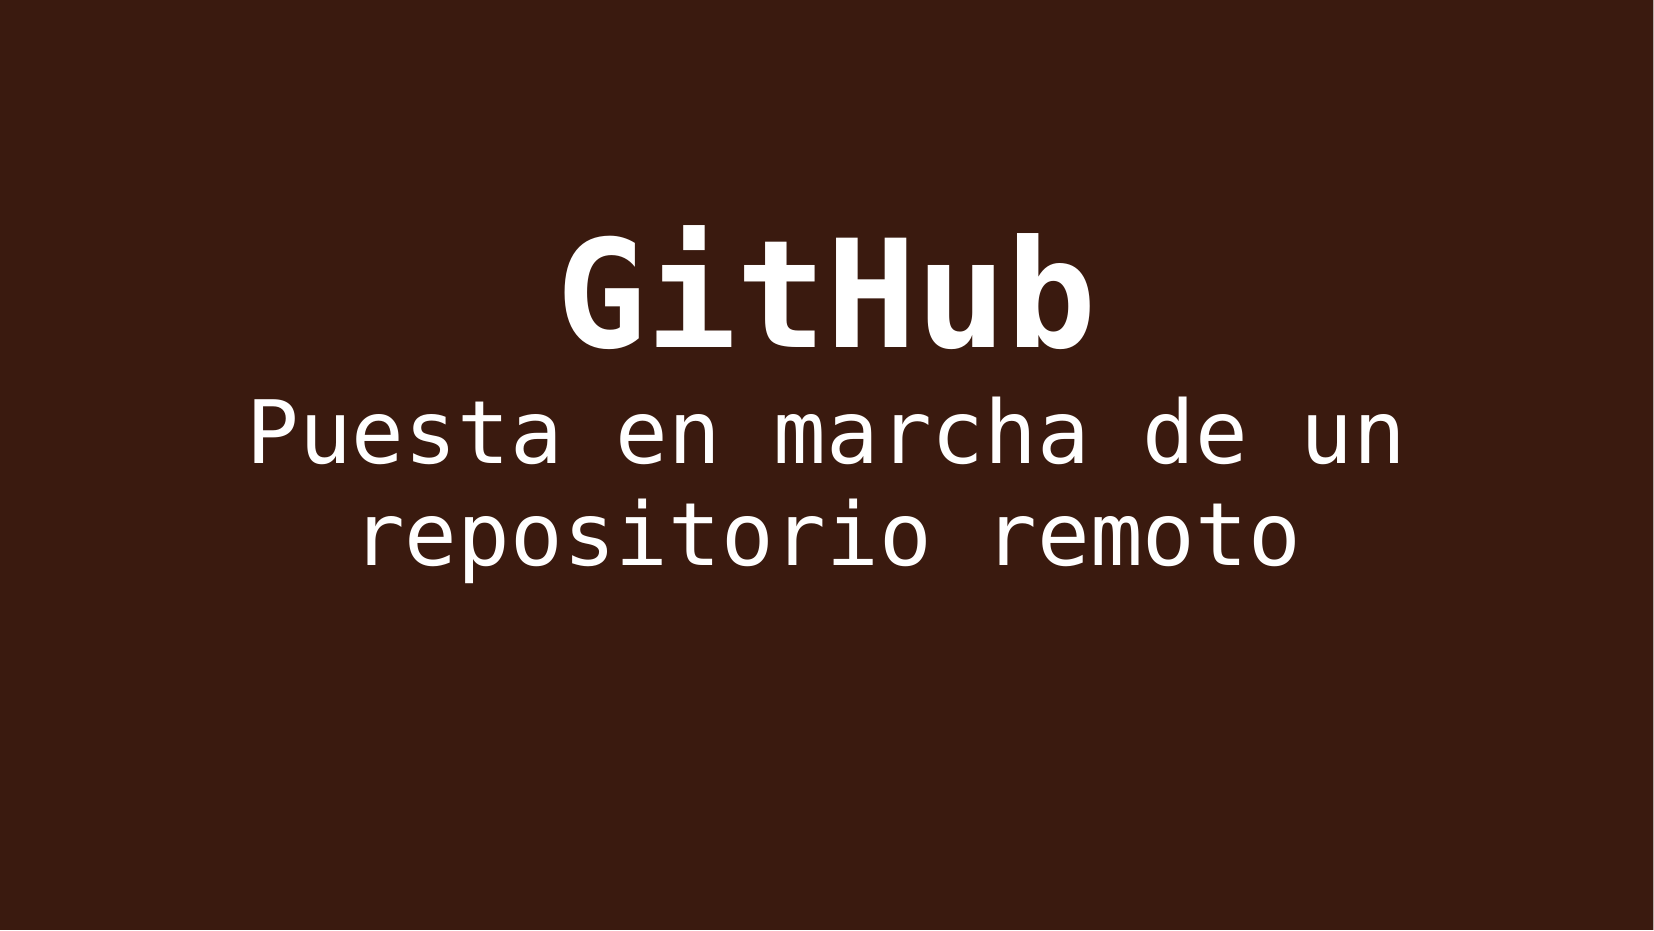

# GitHub
Puesta en marcha de un repositorio remoto